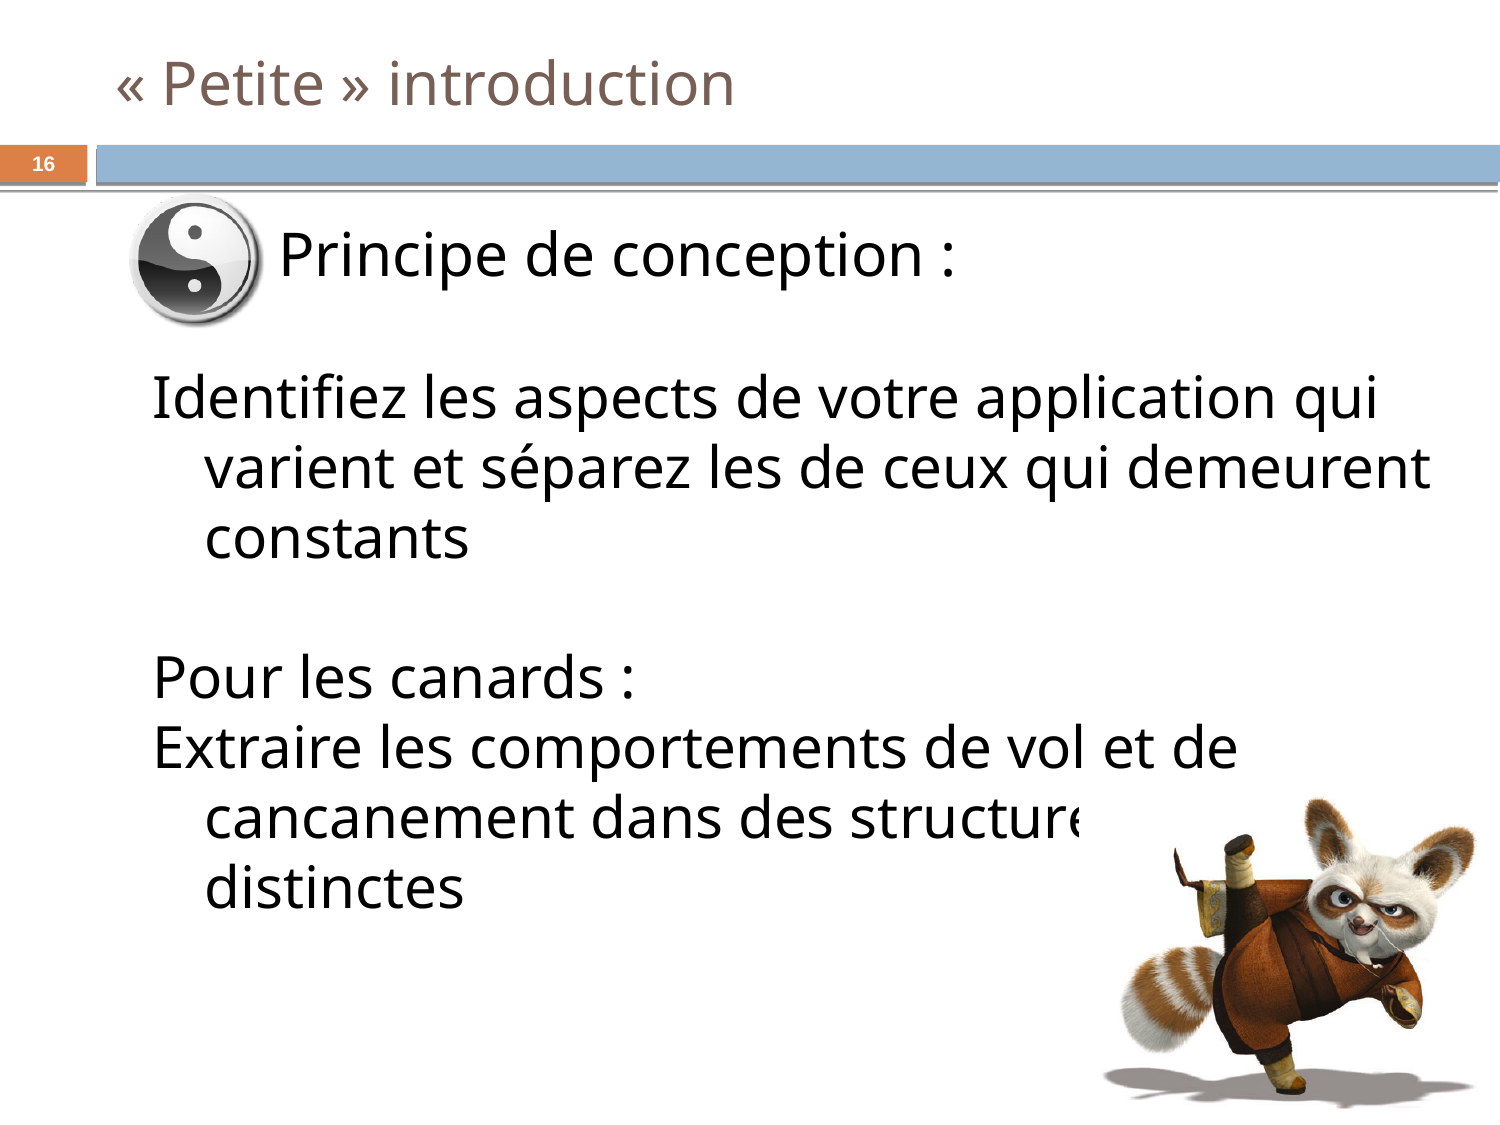

# « Petite » introduction
		Principe de conception :
Identifiez les aspects de votre application qui varient et séparez les de ceux qui demeurent constants
Pour les canards :
Extraire les comportements de vol et de cancanement dans des structures de classes distinctes